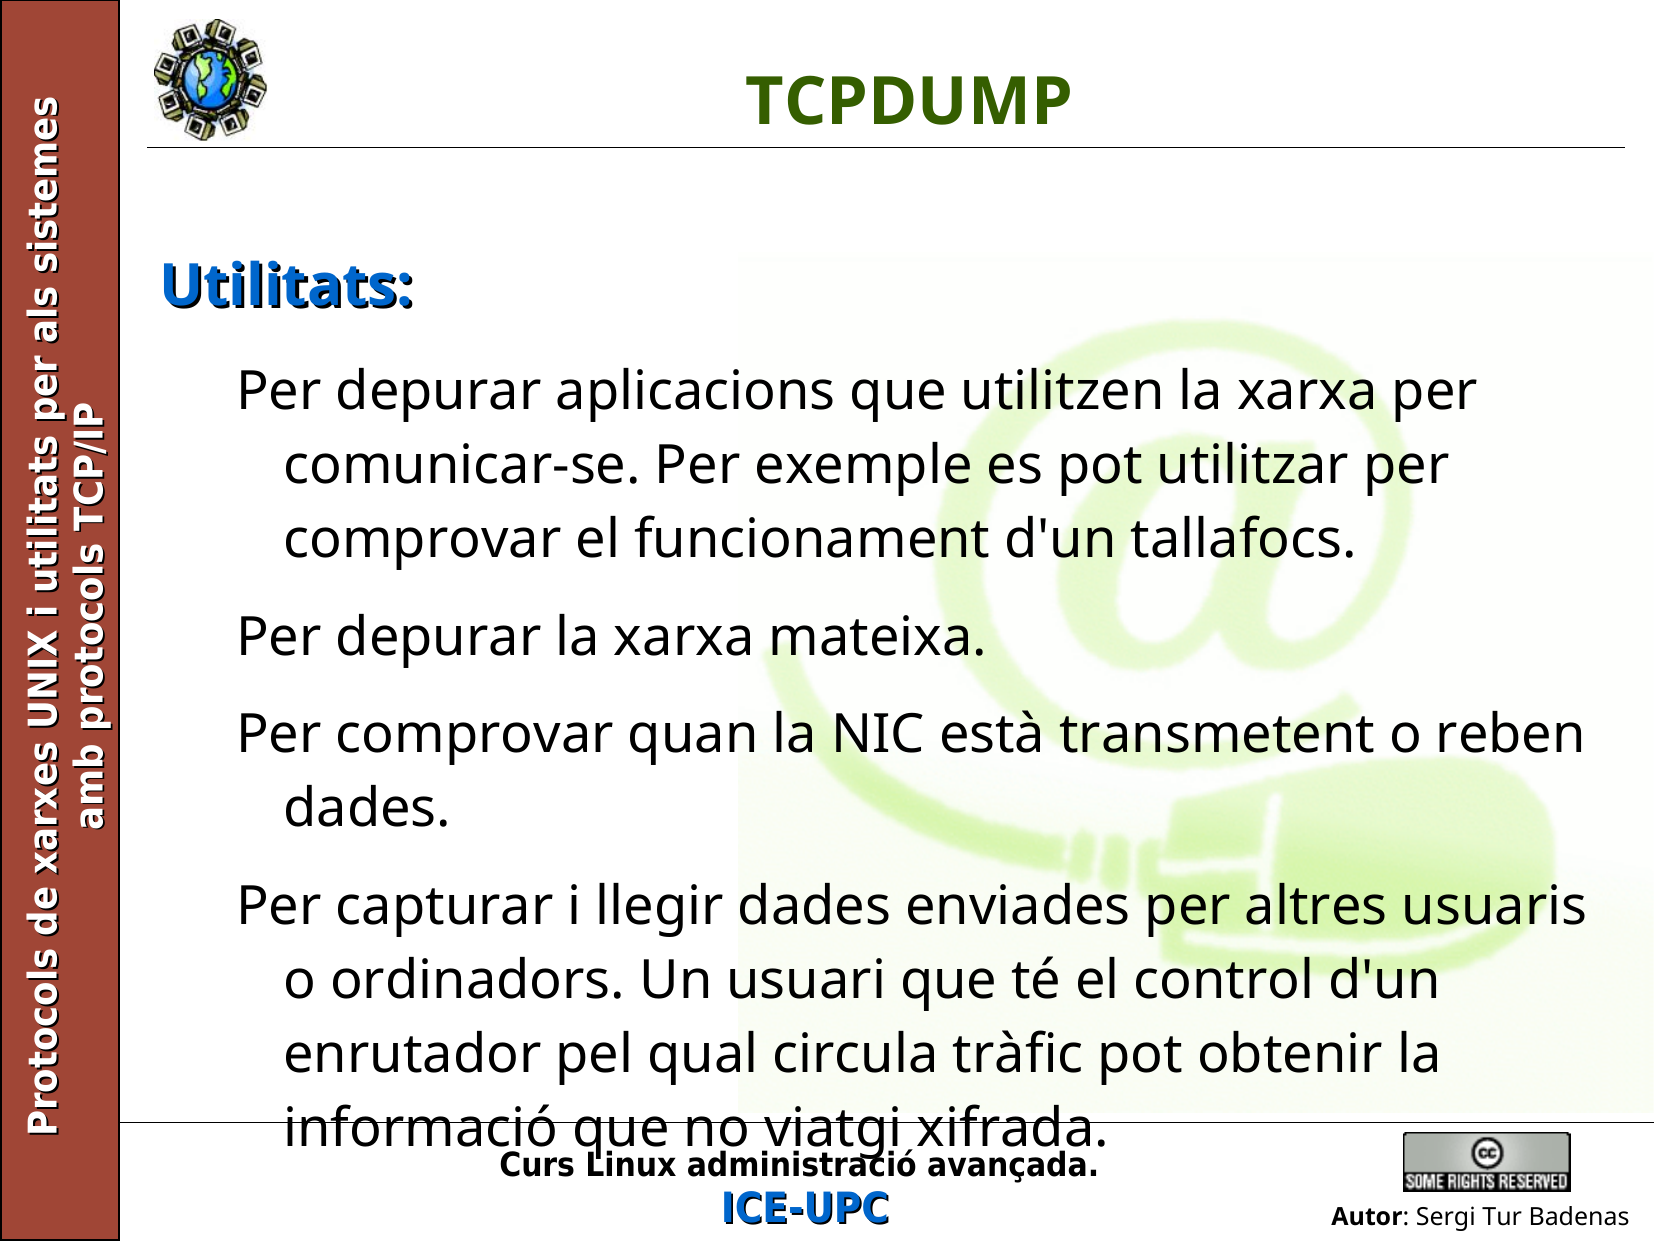

# TCPDUMP
Utilitats:
Per depurar aplicacions que utilitzen la xarxa per comunicar-se. Per exemple es pot utilitzar per comprovar el funcionament d'un tallafocs.
Per depurar la xarxa mateixa.
Per comprovar quan la NIC està transmetent o reben dades.
Per capturar i llegir dades enviades per altres usuaris o ordinadors. Un usuari que té el control d'un enrutador pel qual circula tràfic pot obtenir la informació que no viatgi xifrada.